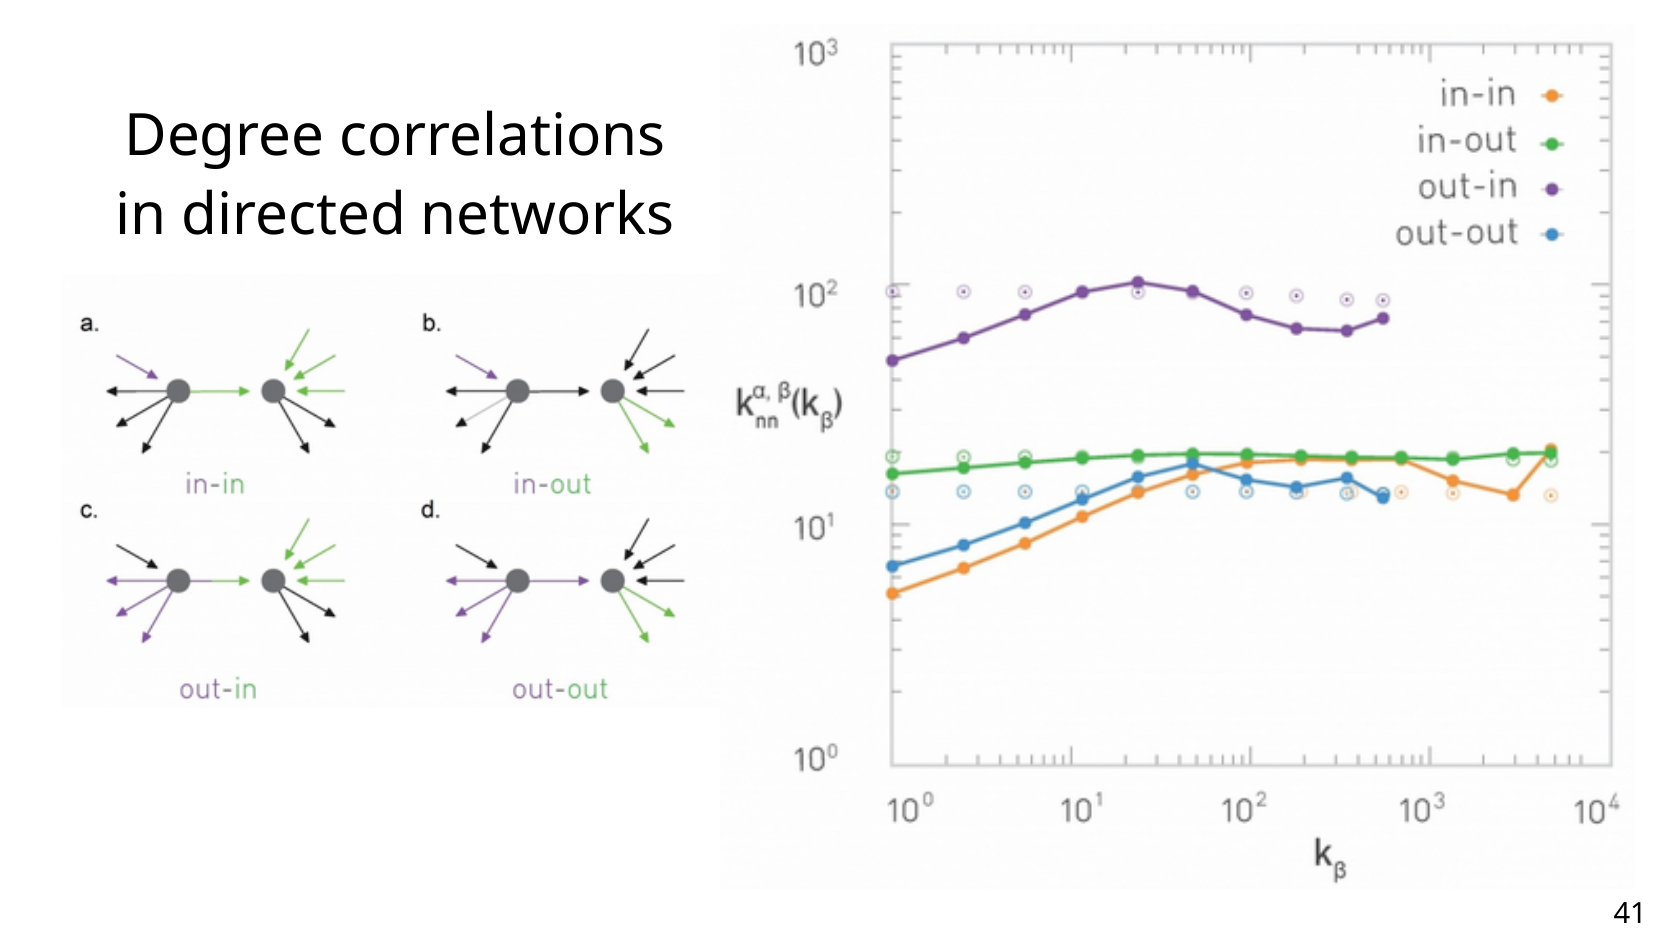

# Degree correlations in directed networks
41